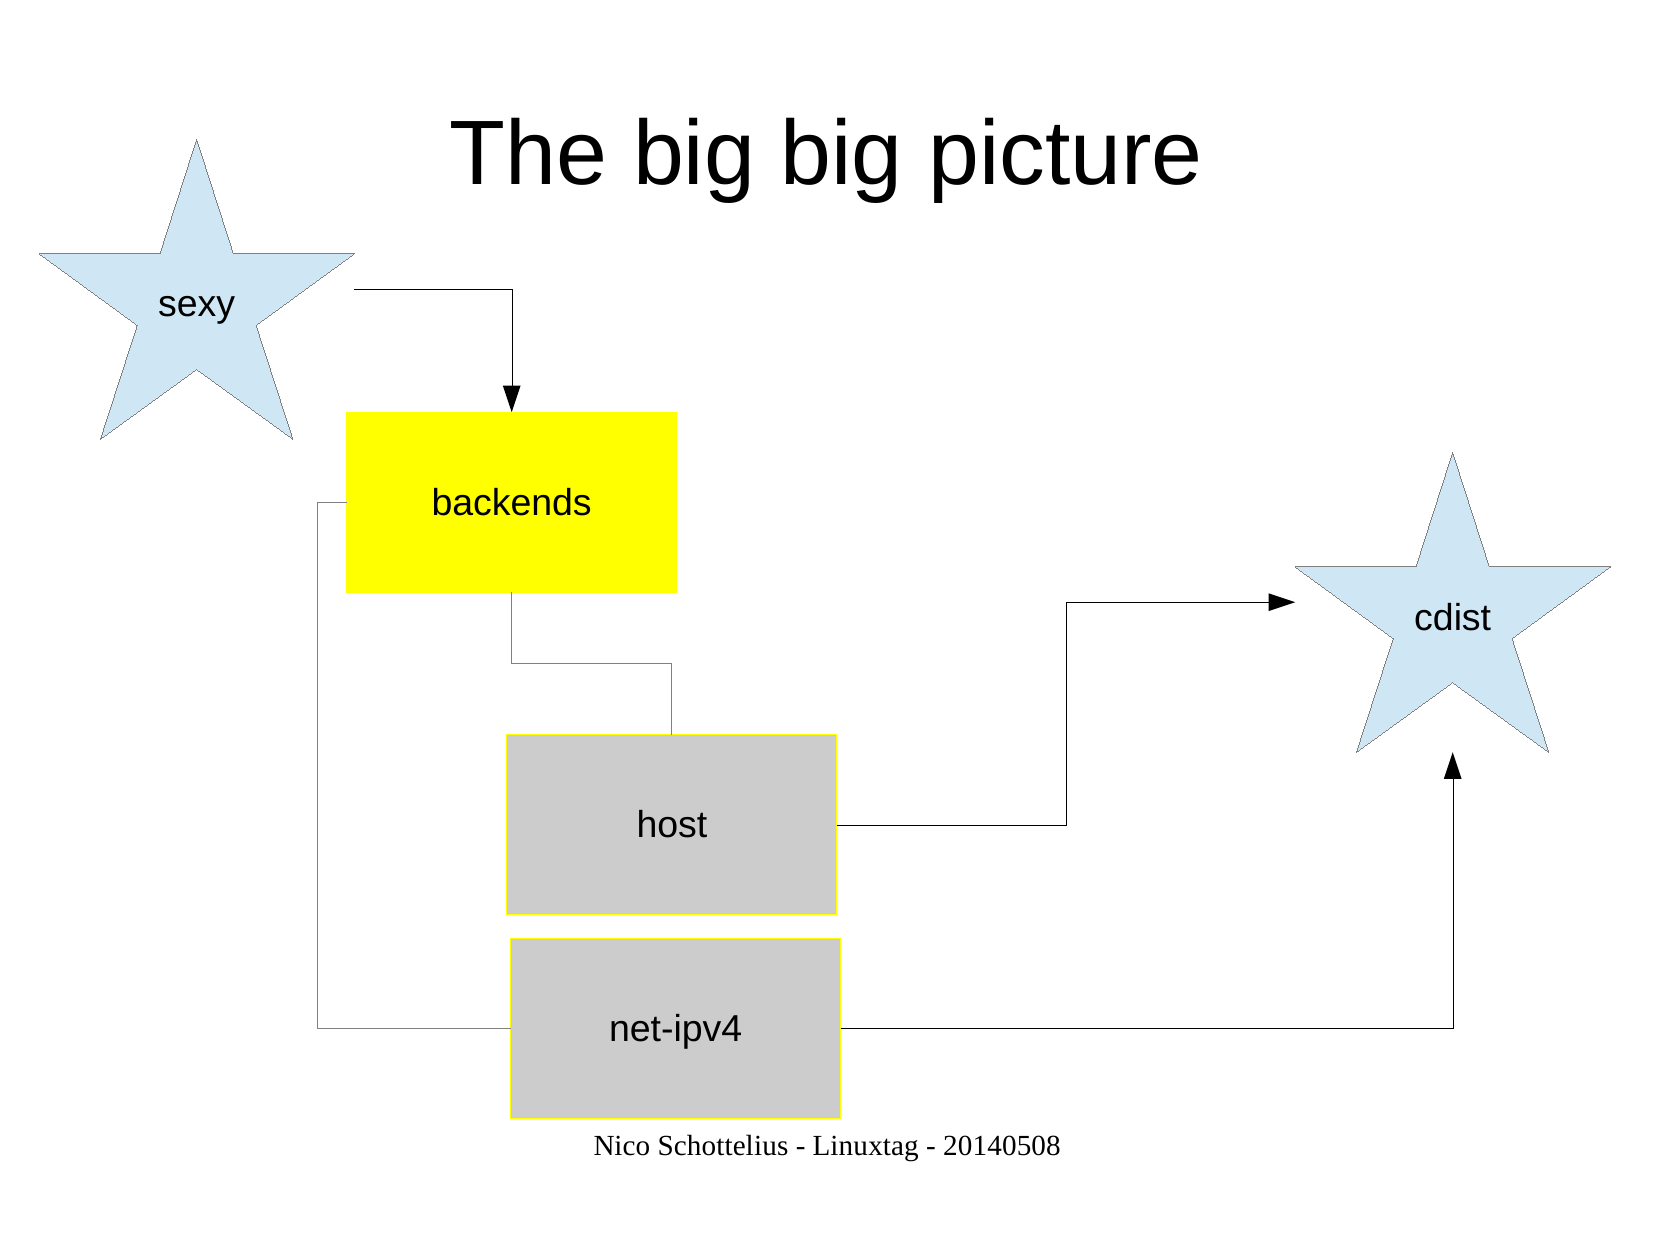

# The big big picture
sexy
backends
cdist
host
net-ipv4
Nico Schottelius - Linuxtag - 20140508